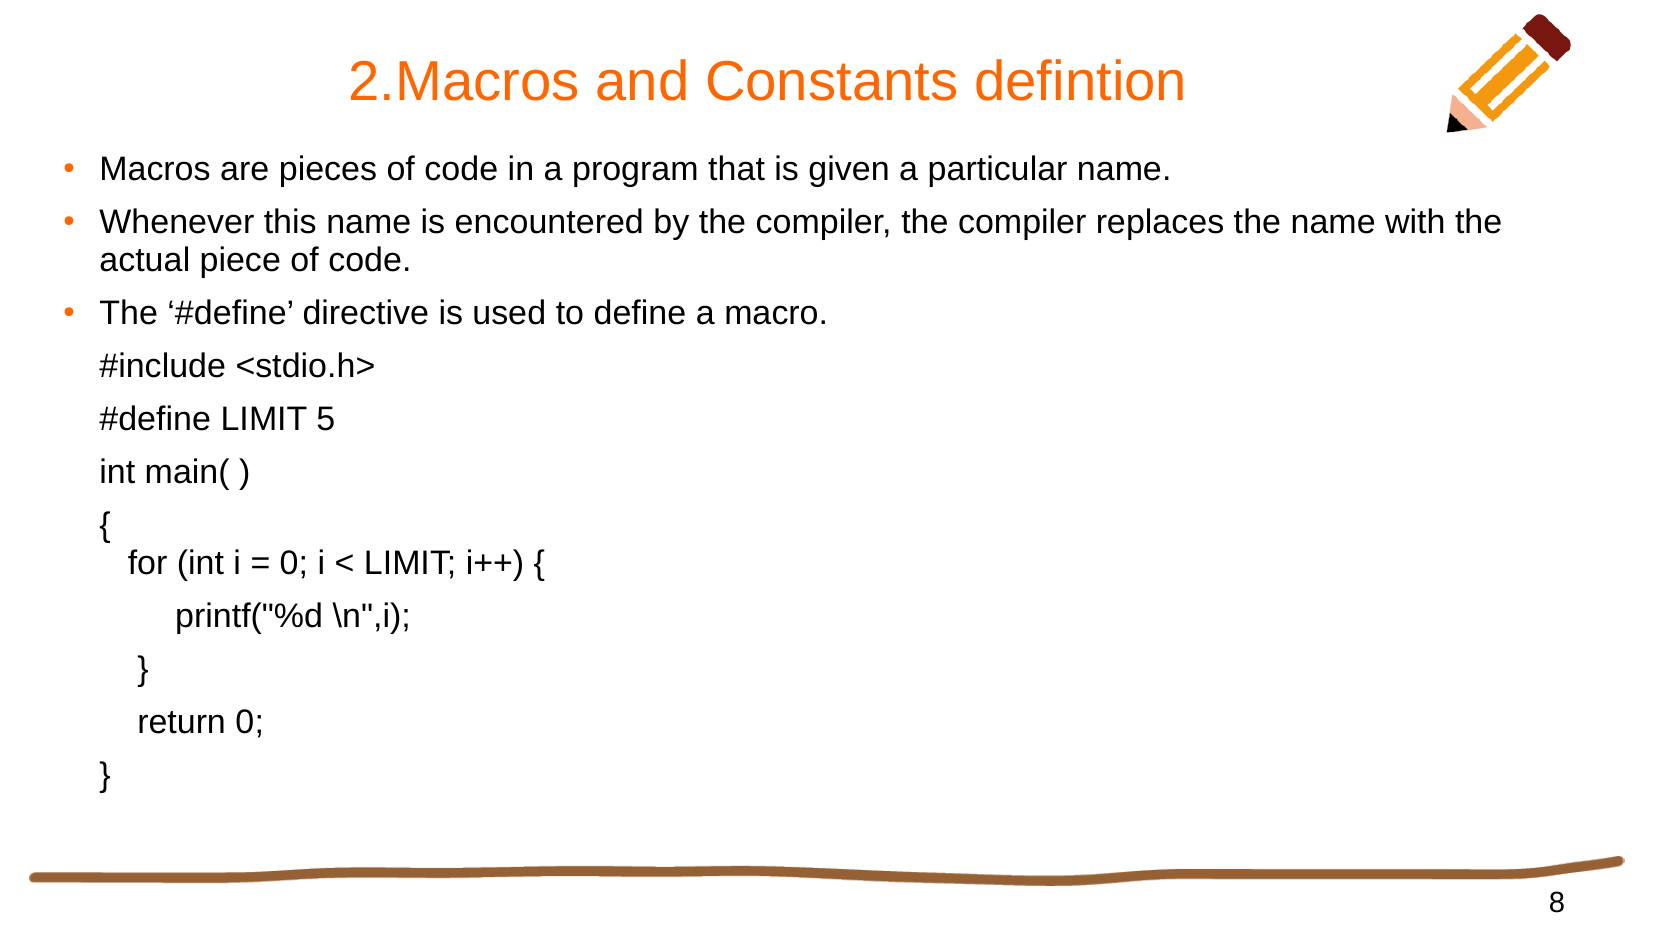

# 2.Macros and Constants defintion
Macros are pieces of code in a program that is given a particular name.
Whenever this name is encountered by the compiler, the compiler replaces the name with the actual piece of code.
The ‘#define’ directive is used to define a macro.
#include <stdio.h>
#define LIMIT 5
int main( )
{
 for (int i = 0; i < LIMIT; i++) {
 printf("%d \n",i);
 }
 return 0;
}
8